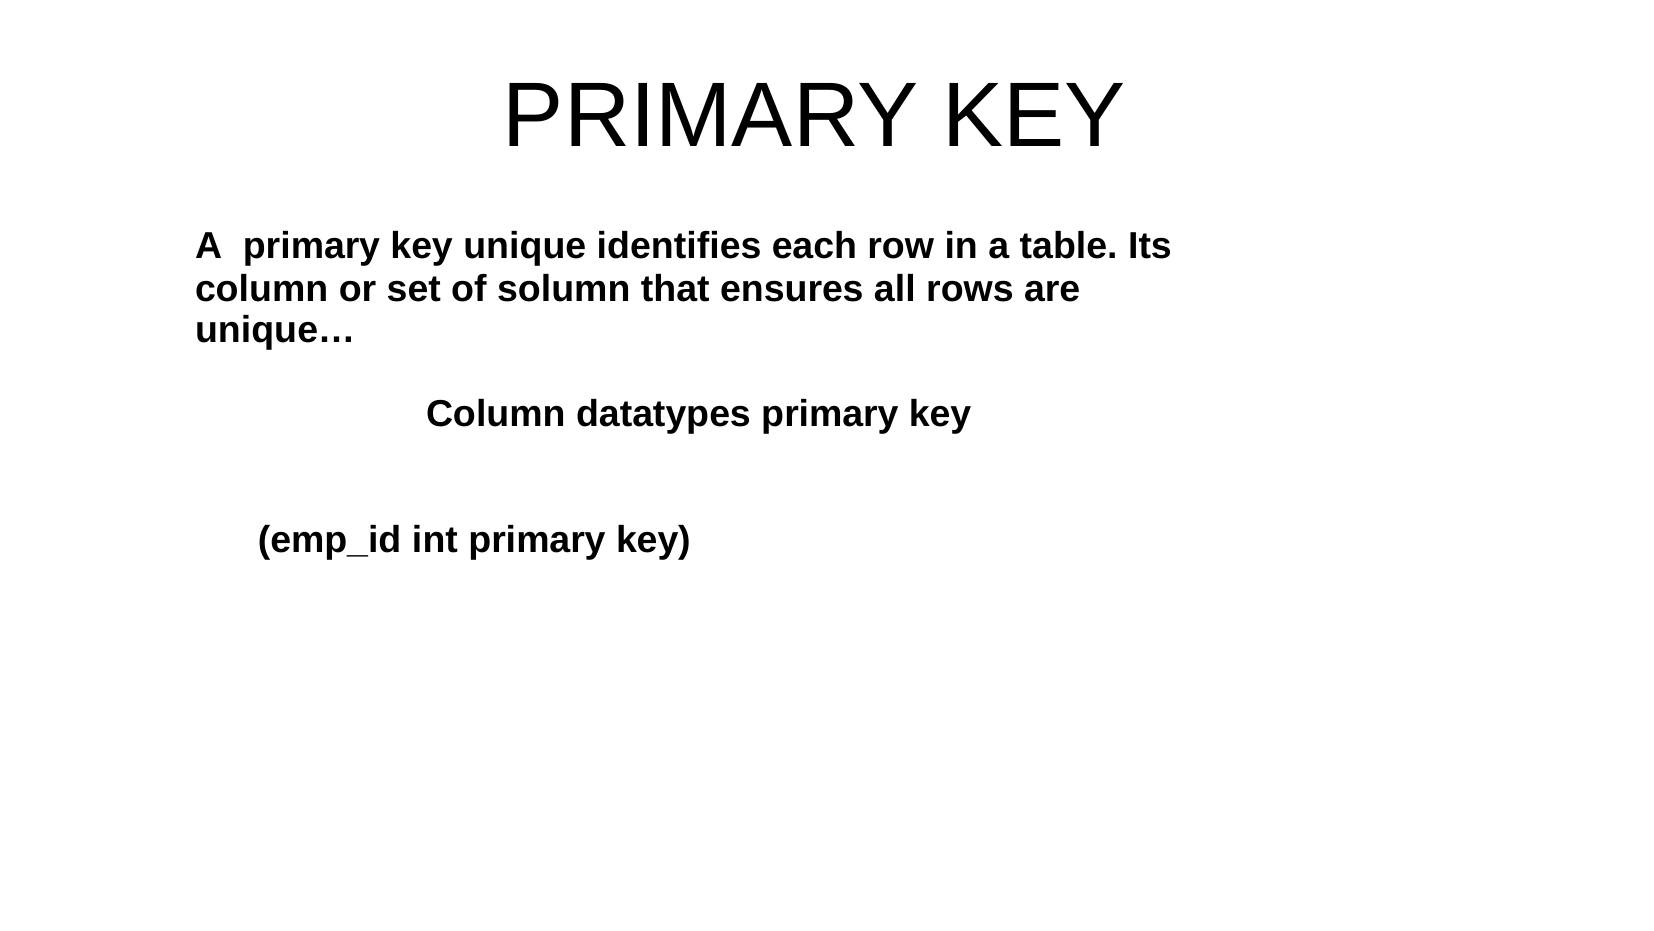

# PRIMARY KEY
A primary key unique identifies each row in a table. Its column or set of solumn that ensures all rows are unique…
 Column datatypes primary key
 (emp_id int primary key)